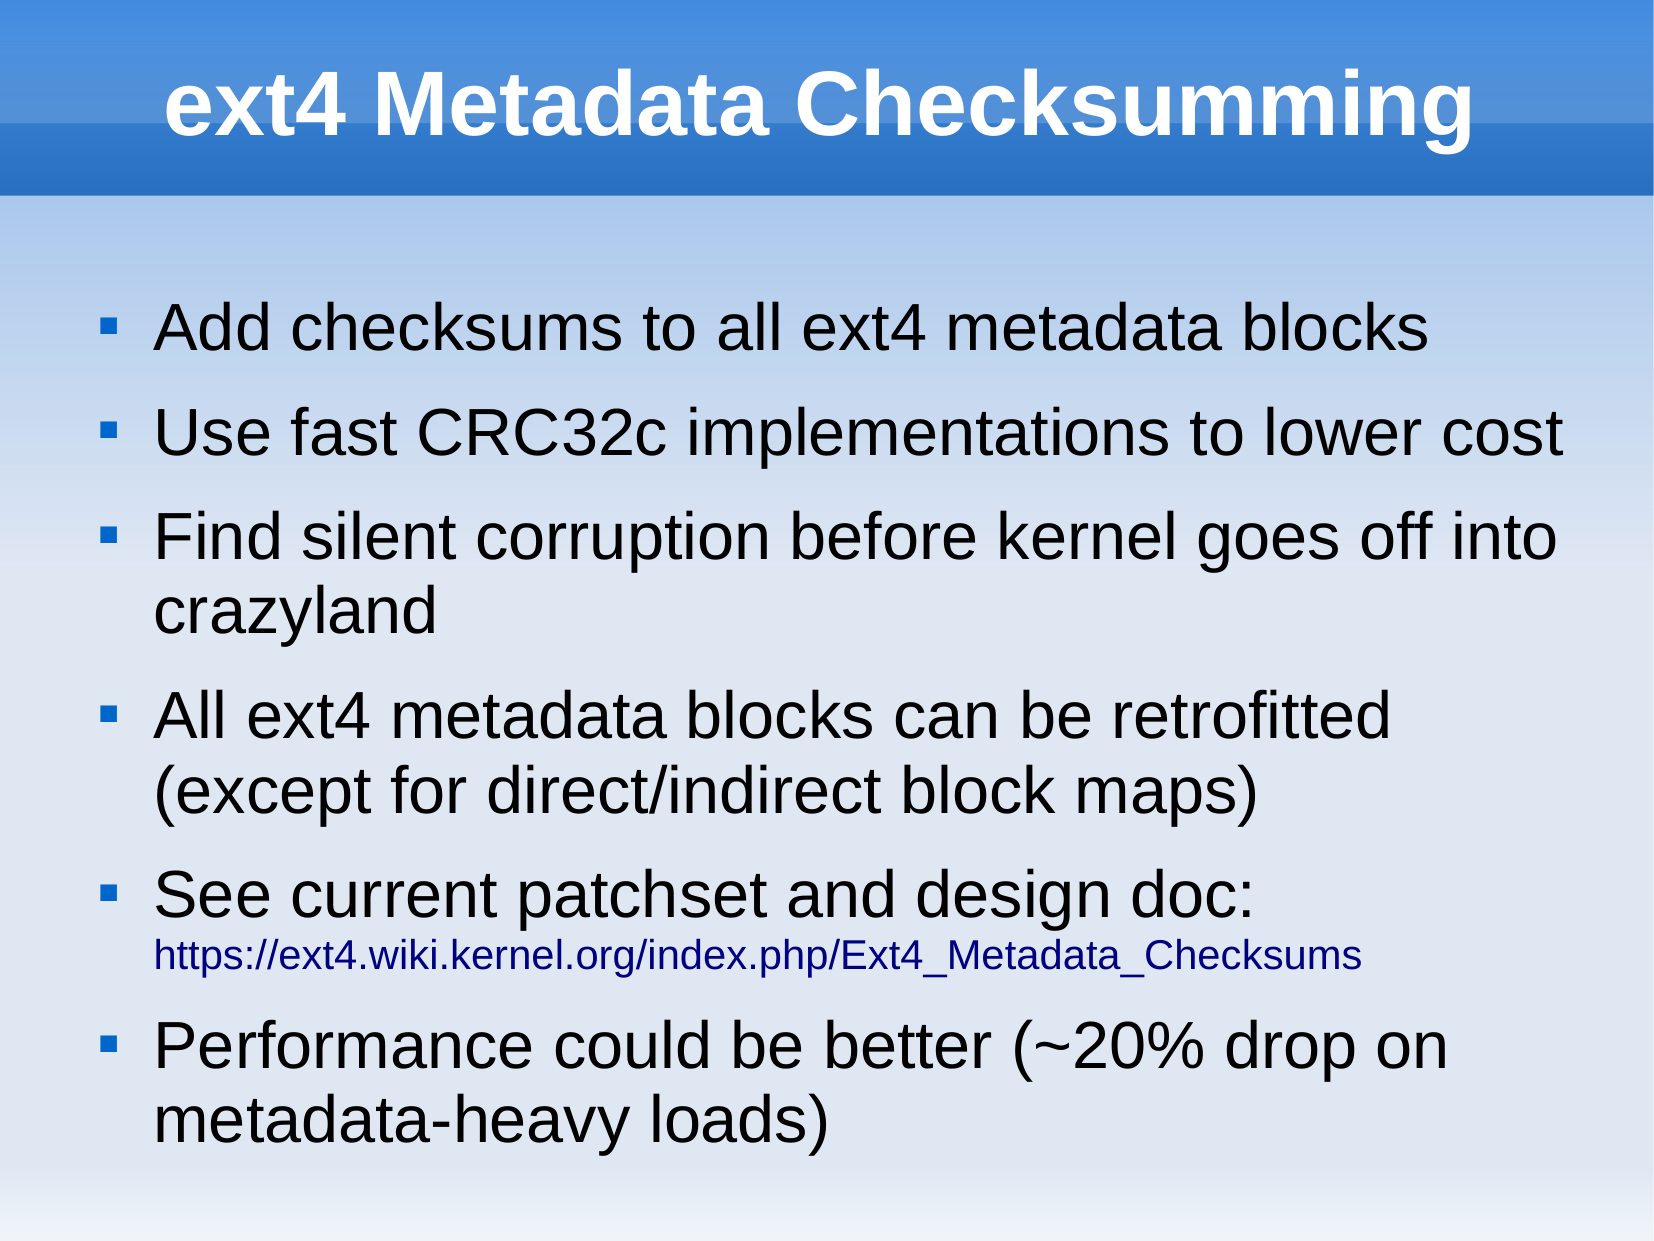

# ext4 Metadata Checksumming
Add checksums to all ext4 metadata blocks
Use fast CRC32c implementations to lower cost
Find silent corruption before kernel goes off into crazyland
All ext4 metadata blocks can be retrofitted (except for direct/indirect block maps)
See current patchset and design doc: https://ext4.wiki.kernel.org/index.php/Ext4_Metadata_Checksums
Performance could be better (~20% drop on metadata-heavy loads)